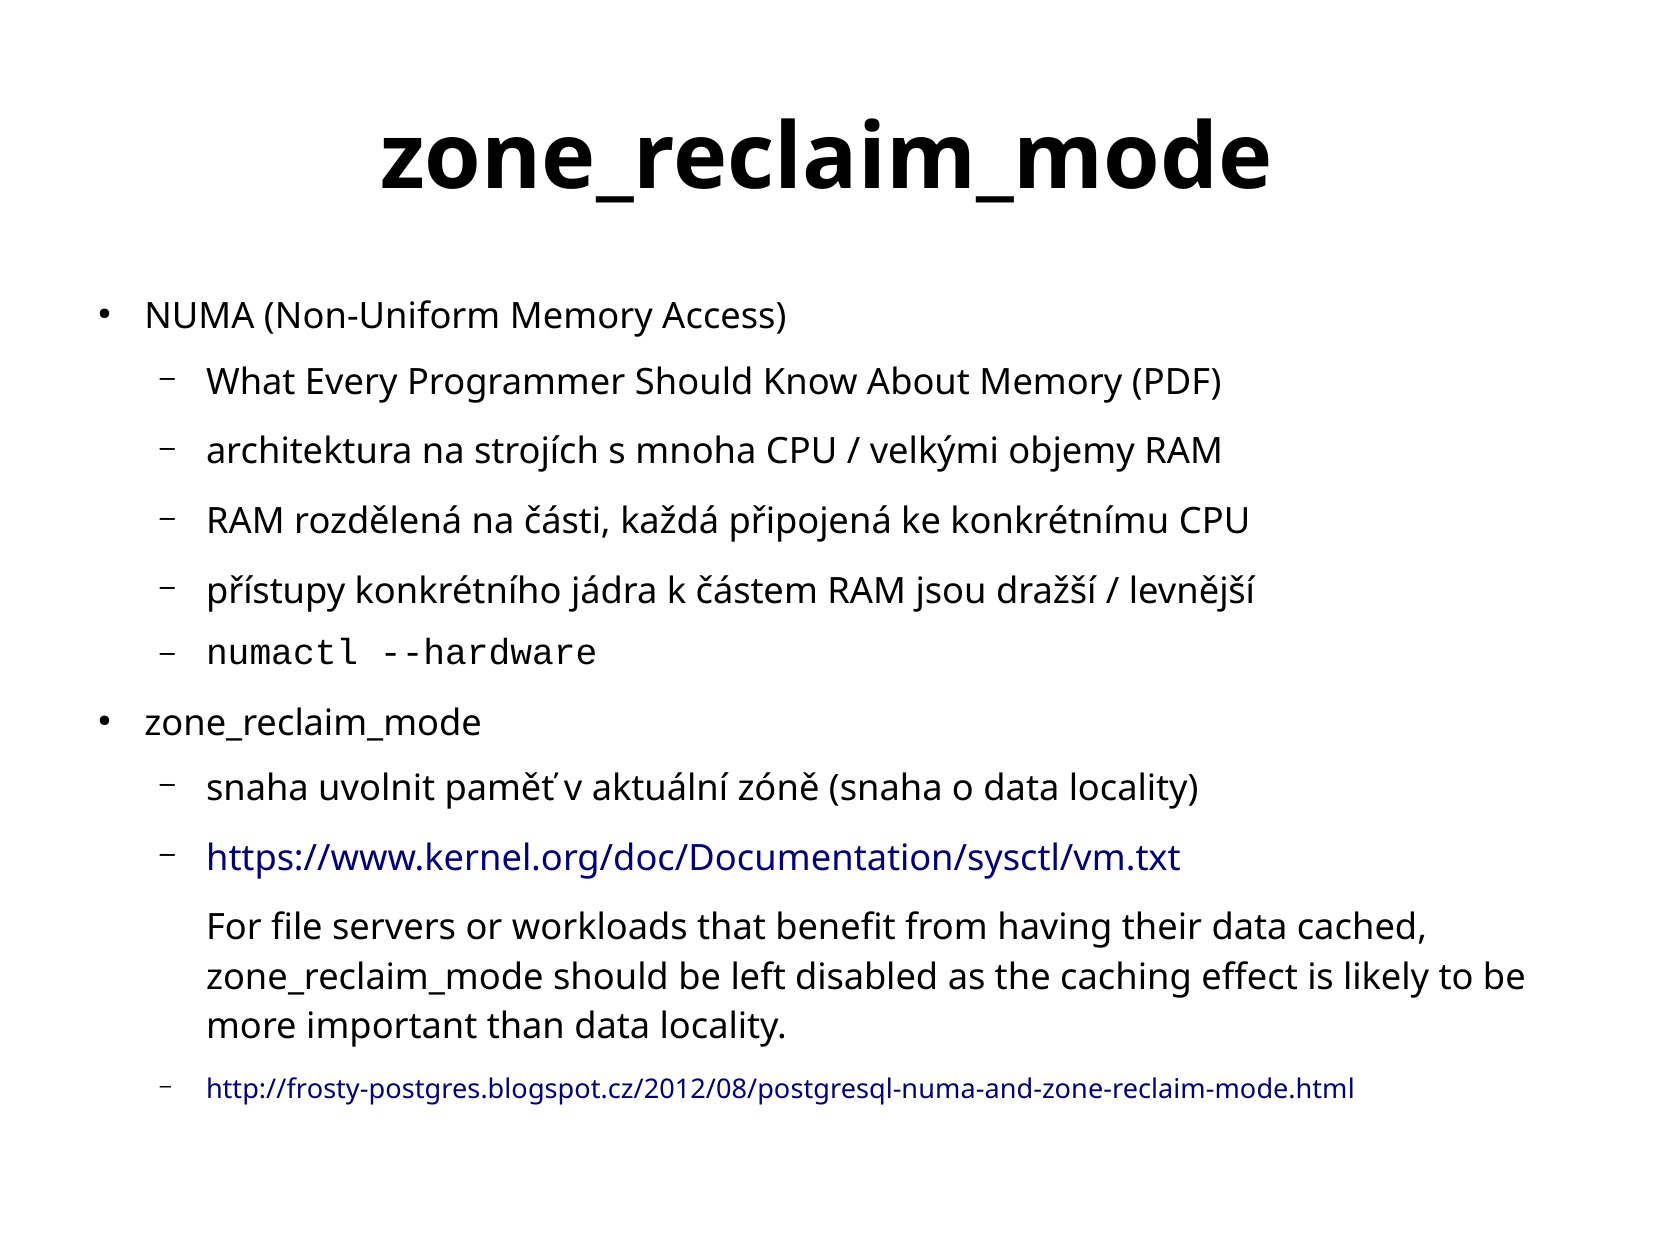

# zone_reclaim_mode
NUMA (Non-Uniform Memory Access)
What Every Programmer Should Know About Memory (PDF)
architektura na strojích s mnoha CPU / velkými objemy RAM
RAM rozdělená na části, každá připojená ke konkrétnímu CPU
přístupy konkrétního jádra k částem RAM jsou dražší / levnější
numactl --hardware
zone_reclaim_mode
snaha uvolnit paměť v aktuální zóně (snaha o data locality)
https://www.kernel.org/doc/Documentation/sysctl/vm.txt
For file servers or workloads that benefit from having their data cached, zone_reclaim_mode should be left disabled as the caching effect is likely to be more important than data locality.
http://frosty-postgres.blogspot.cz/2012/08/postgresql-numa-and-zone-reclaim-mode.html